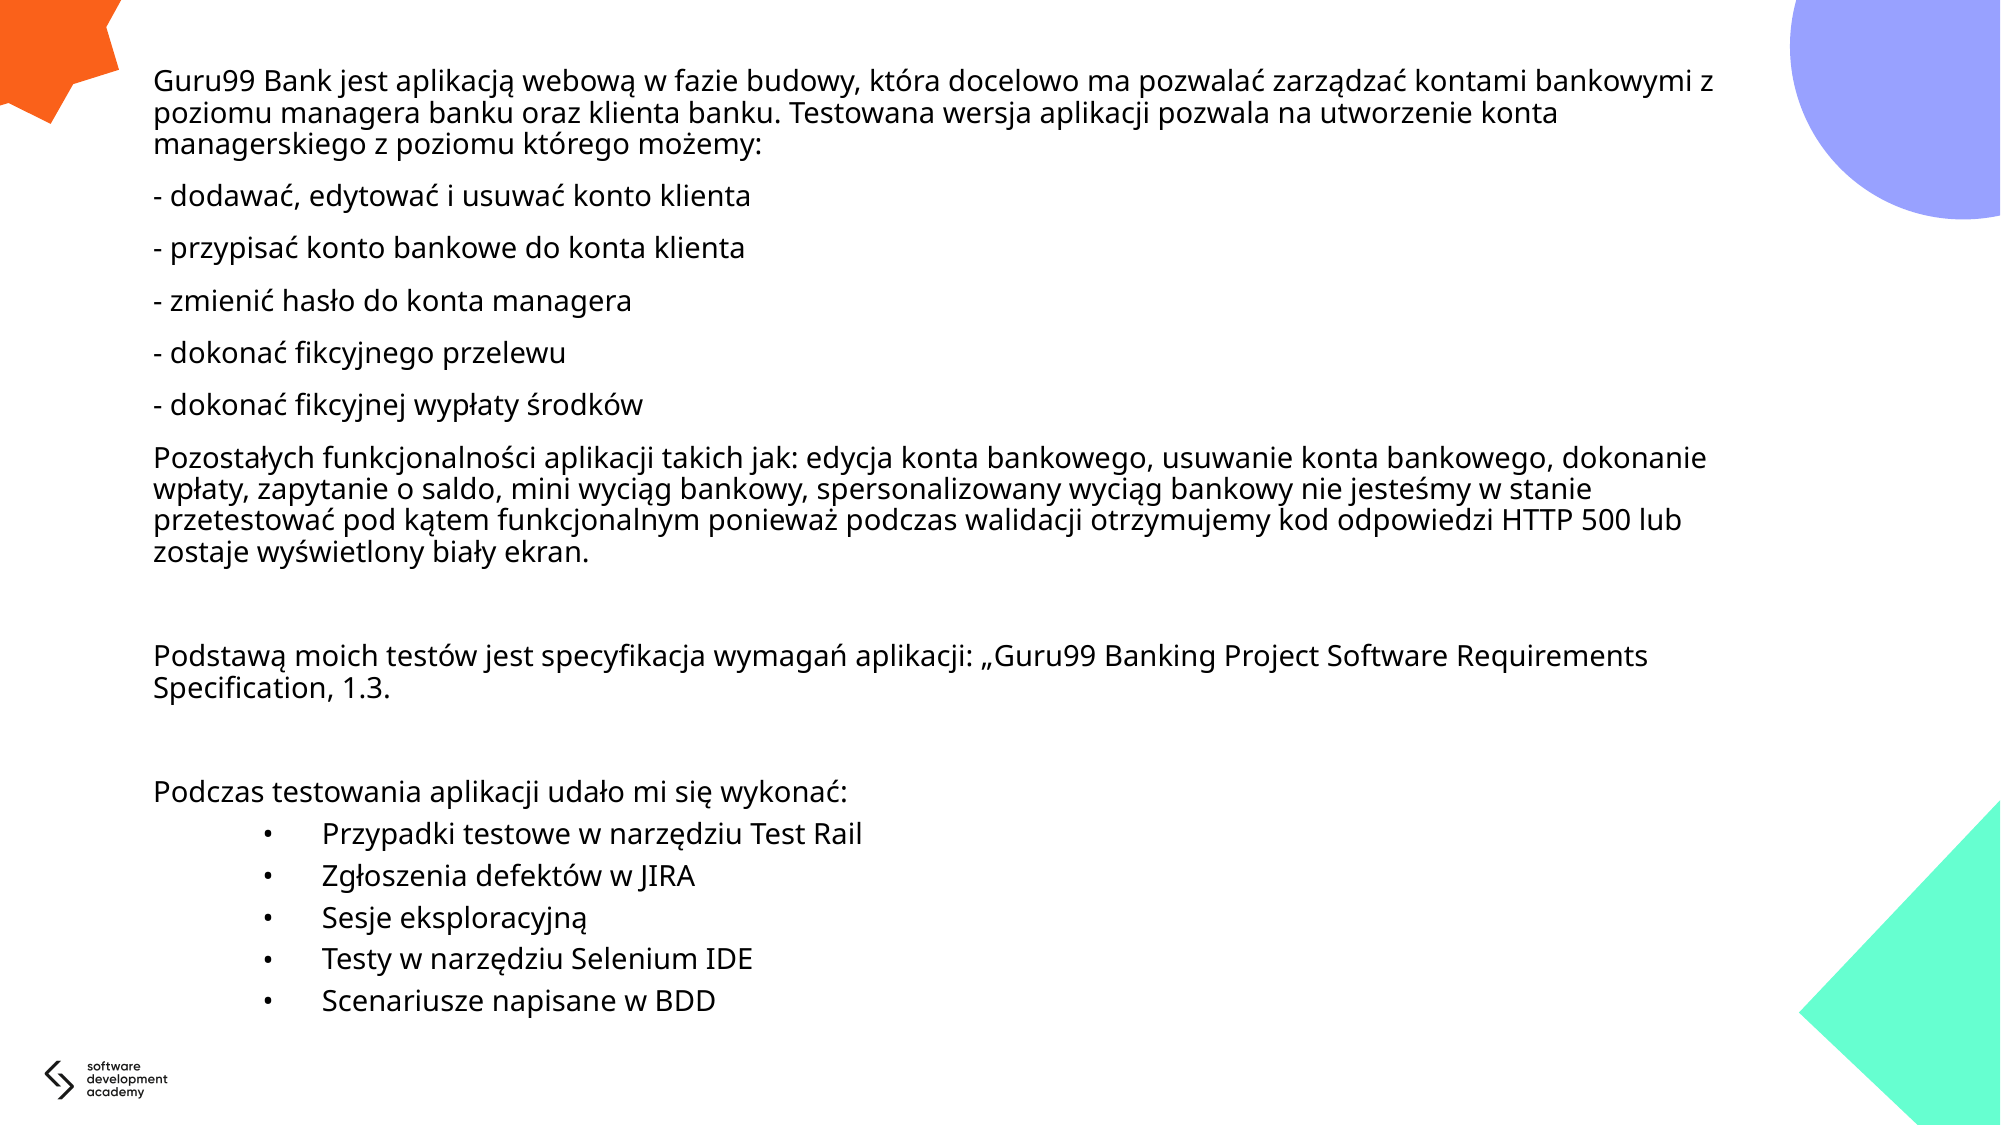

# Guru99 Bank jest aplikacją webową w fazie budowy, która docelowo ma pozwalać zarządzać kontami bankowymi z poziomu managera banku oraz klienta banku. Testowana wersja aplikacji pozwala na utworzenie konta managerskiego z poziomu którego możemy:
- dodawać, edytować i usuwać konto klienta
- przypisać konto bankowe do konta klienta
- zmienić hasło do konta managera
- dokonać fikcyjnego przelewu
- dokonać fikcyjnej wypłaty środków
Pozostałych funkcjonalności aplikacji takich jak: edycja konta bankowego, usuwanie konta bankowego, dokonanie wpłaty, zapytanie o saldo, mini wyciąg bankowy, spersonalizowany wyciąg bankowy nie jesteśmy w stanie przetestować pod kątem funkcjonalnym ponieważ podczas walidacji otrzymujemy kod odpowiedzi HTTP 500 lub zostaje wyświetlony biały ekran.
Podstawą moich testów jest specyfikacja wymagań aplikacji: „Guru99 Banking Project Software Requirements Specification, 1.3.
Podczas testowania aplikacji udało mi się wykonać:
Przypadki testowe w narzędziu Test Rail
Zgłoszenia defektów w JIRA
Sesje eksploracyjną
Testy w narzędziu Selenium IDE
Scenariusze napisane w BDD